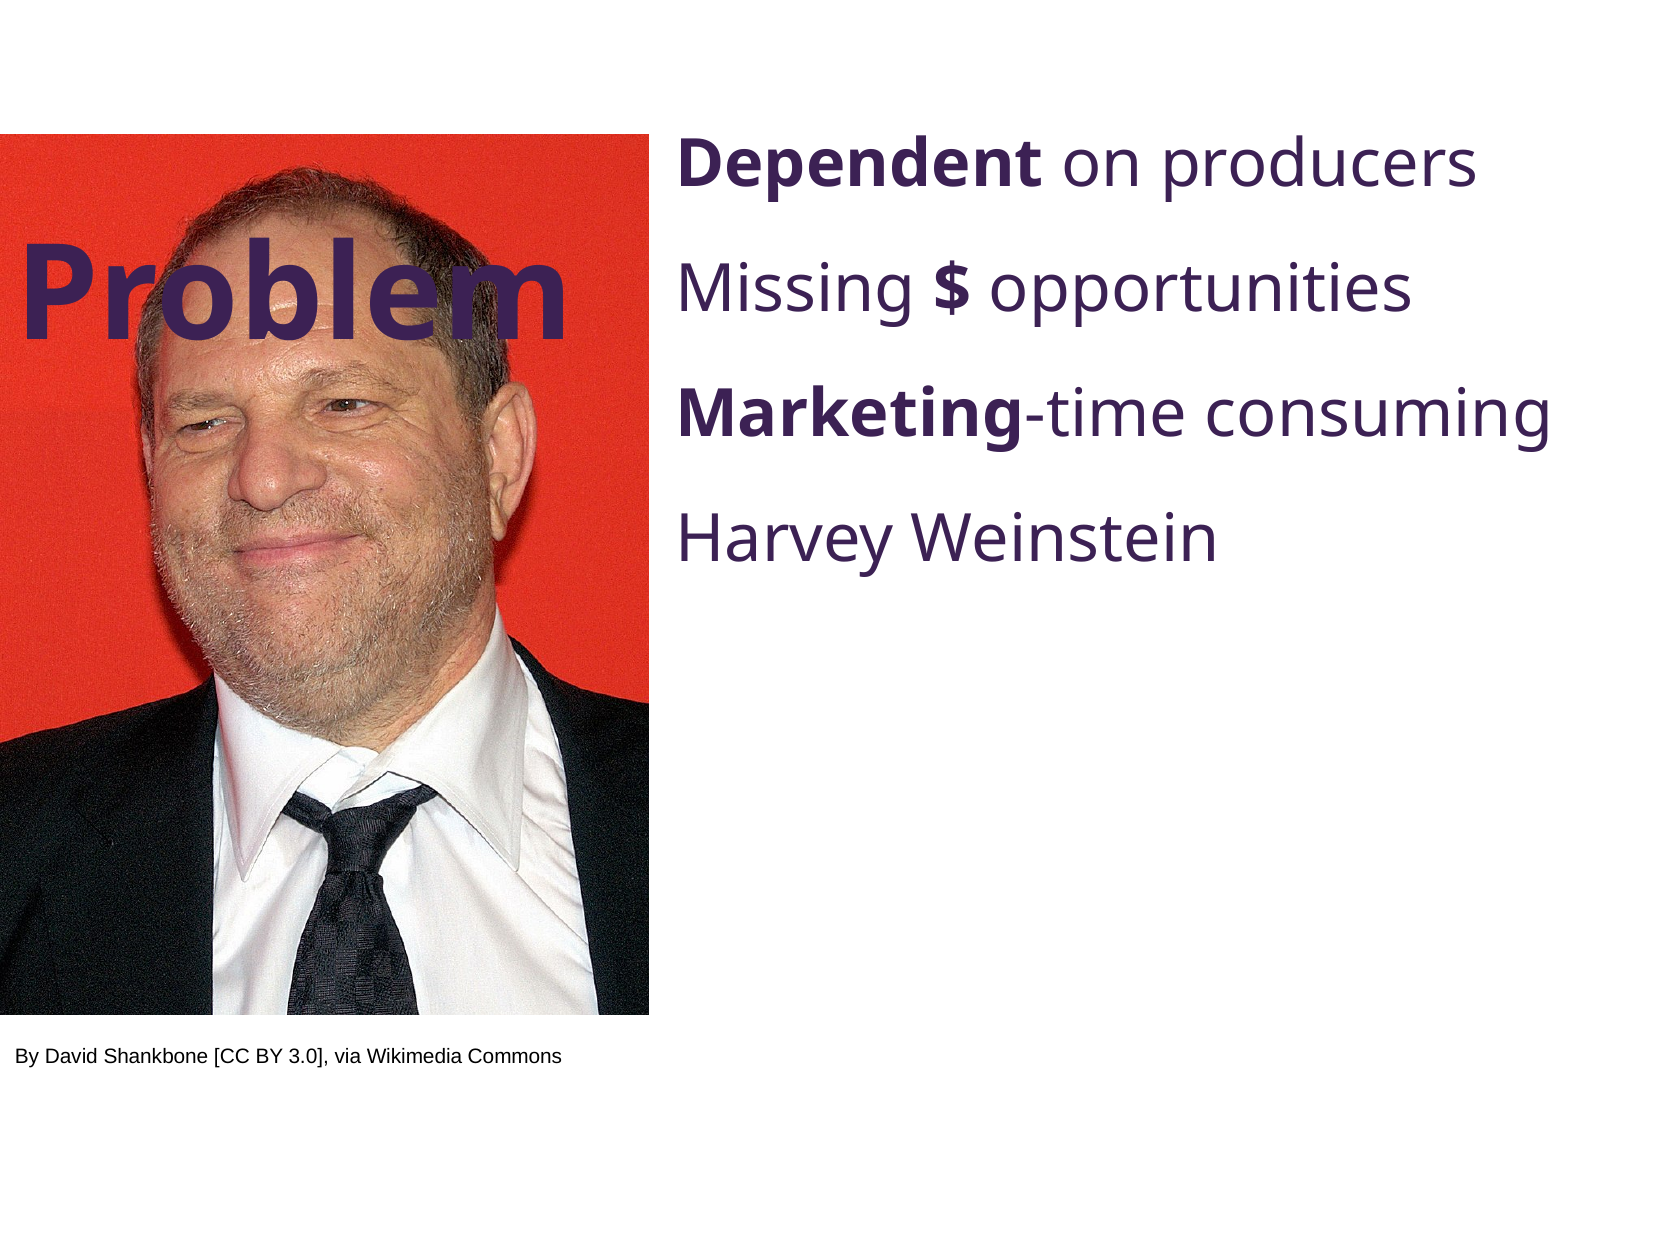

Dependent on producers
Missing $ opportunities
Marketing-time consuming
Harvey Weinstein
Problem
By David Shankbone [CC BY 3.0], via Wikimedia Commons